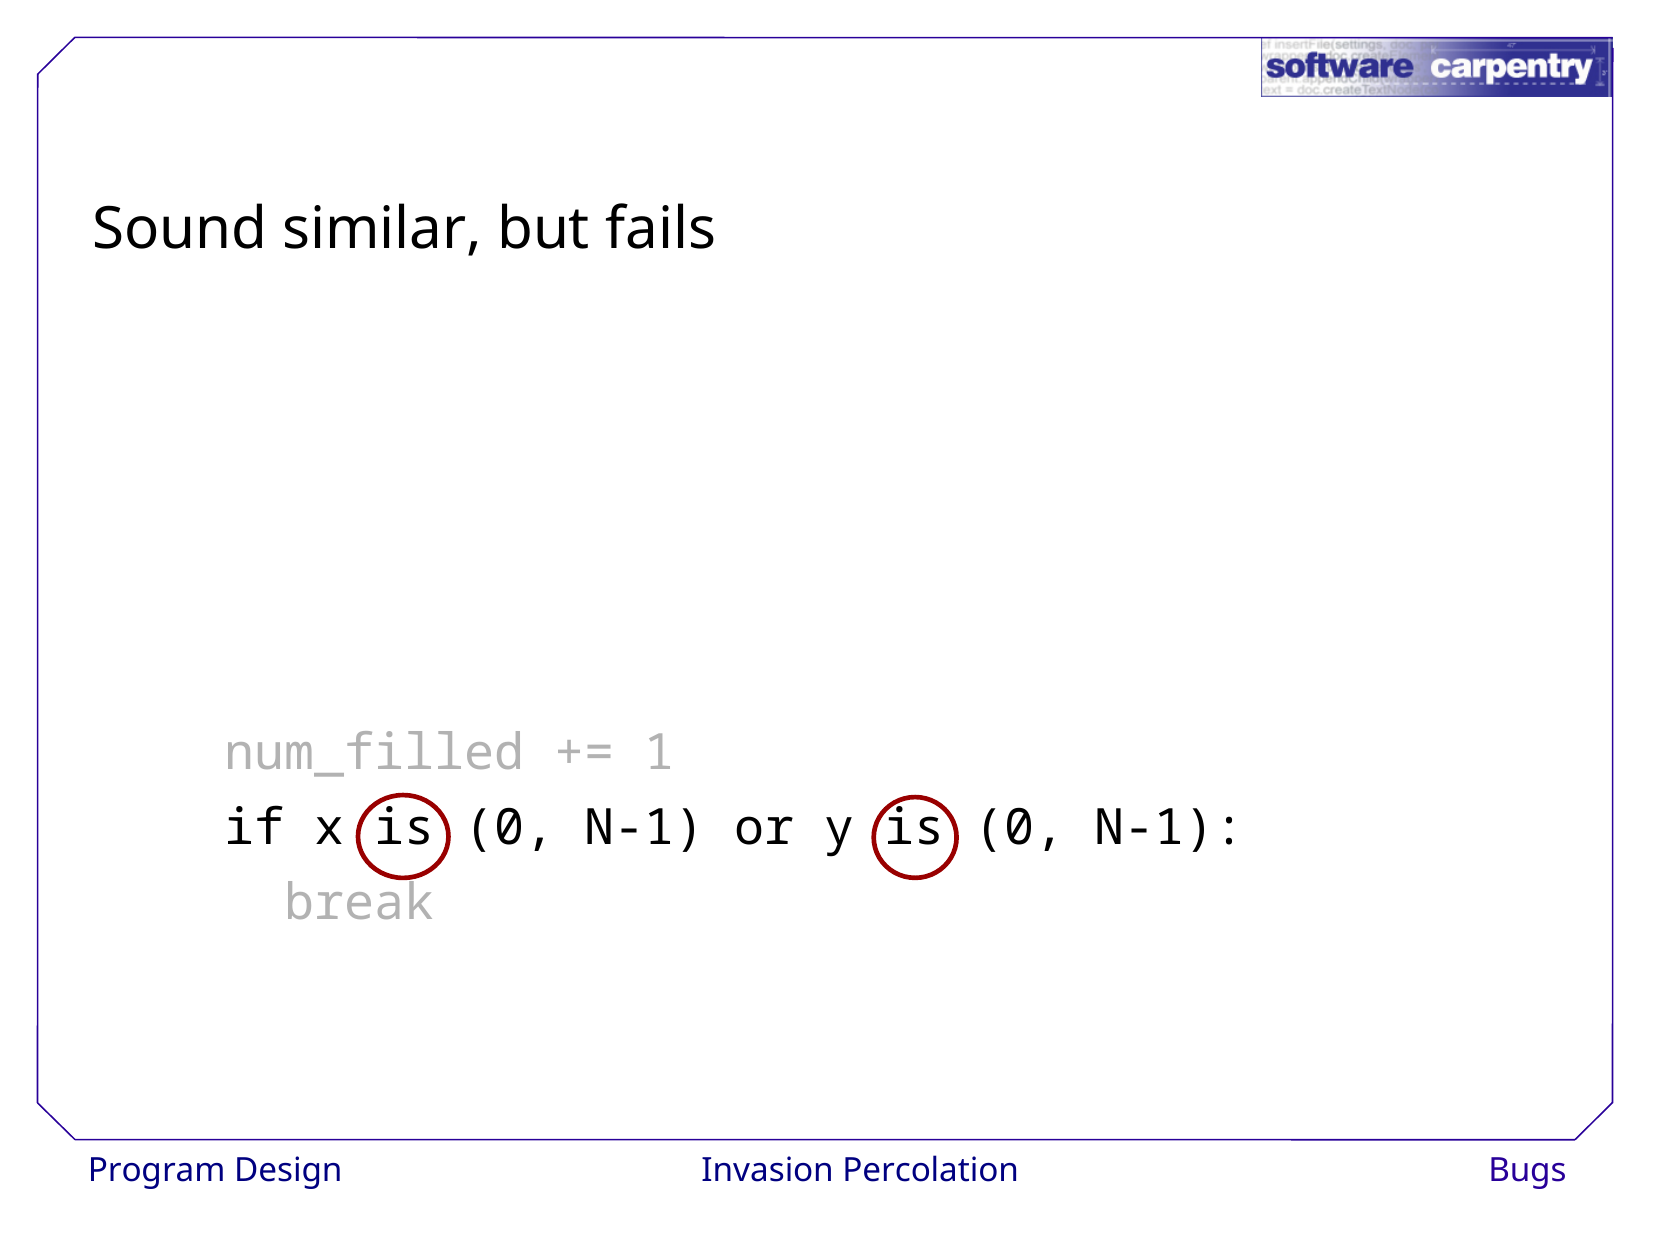

num_filled += 1
 if x is (0, N-1) or y is (0, N-1):
 break
Sound similar, but fails